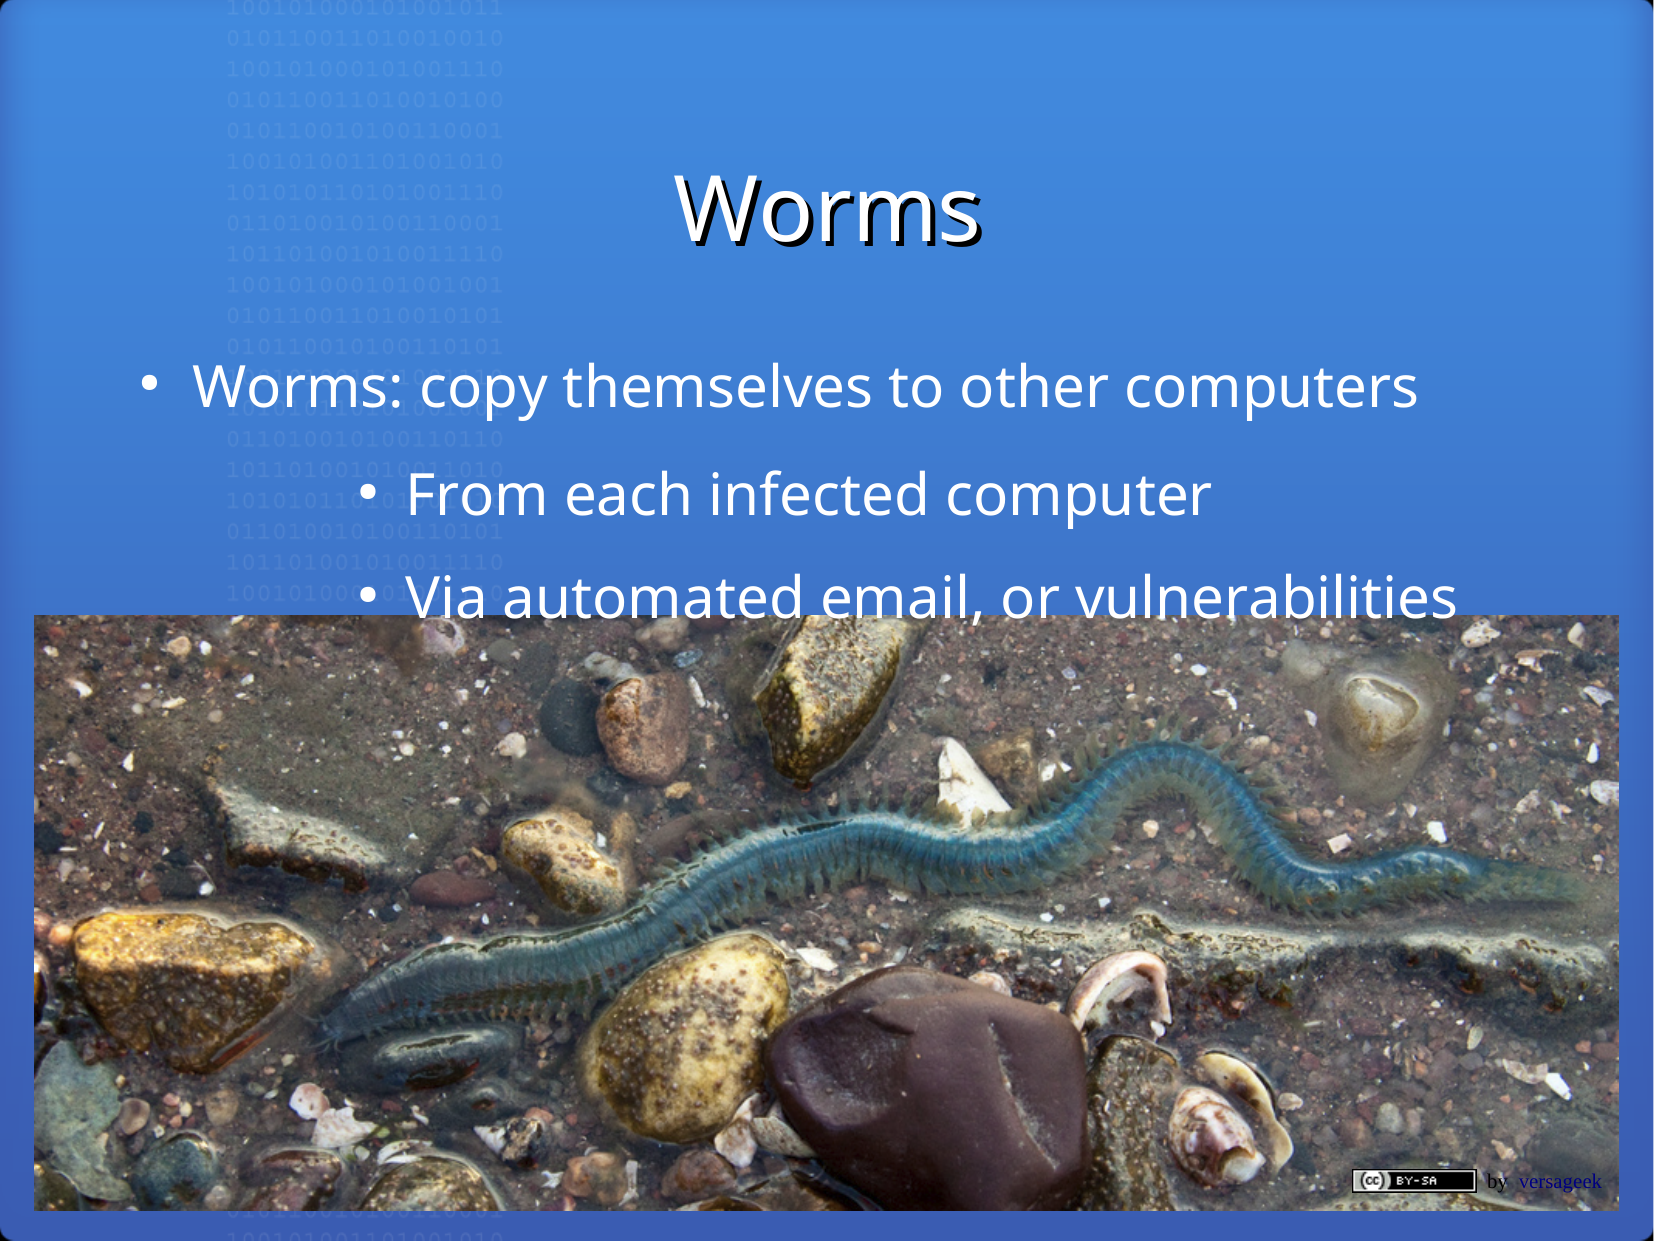

# Worms
Worms: copy themselves to other computers
From each infected computer
Via automated email, or vulnerabilities
by  versageek